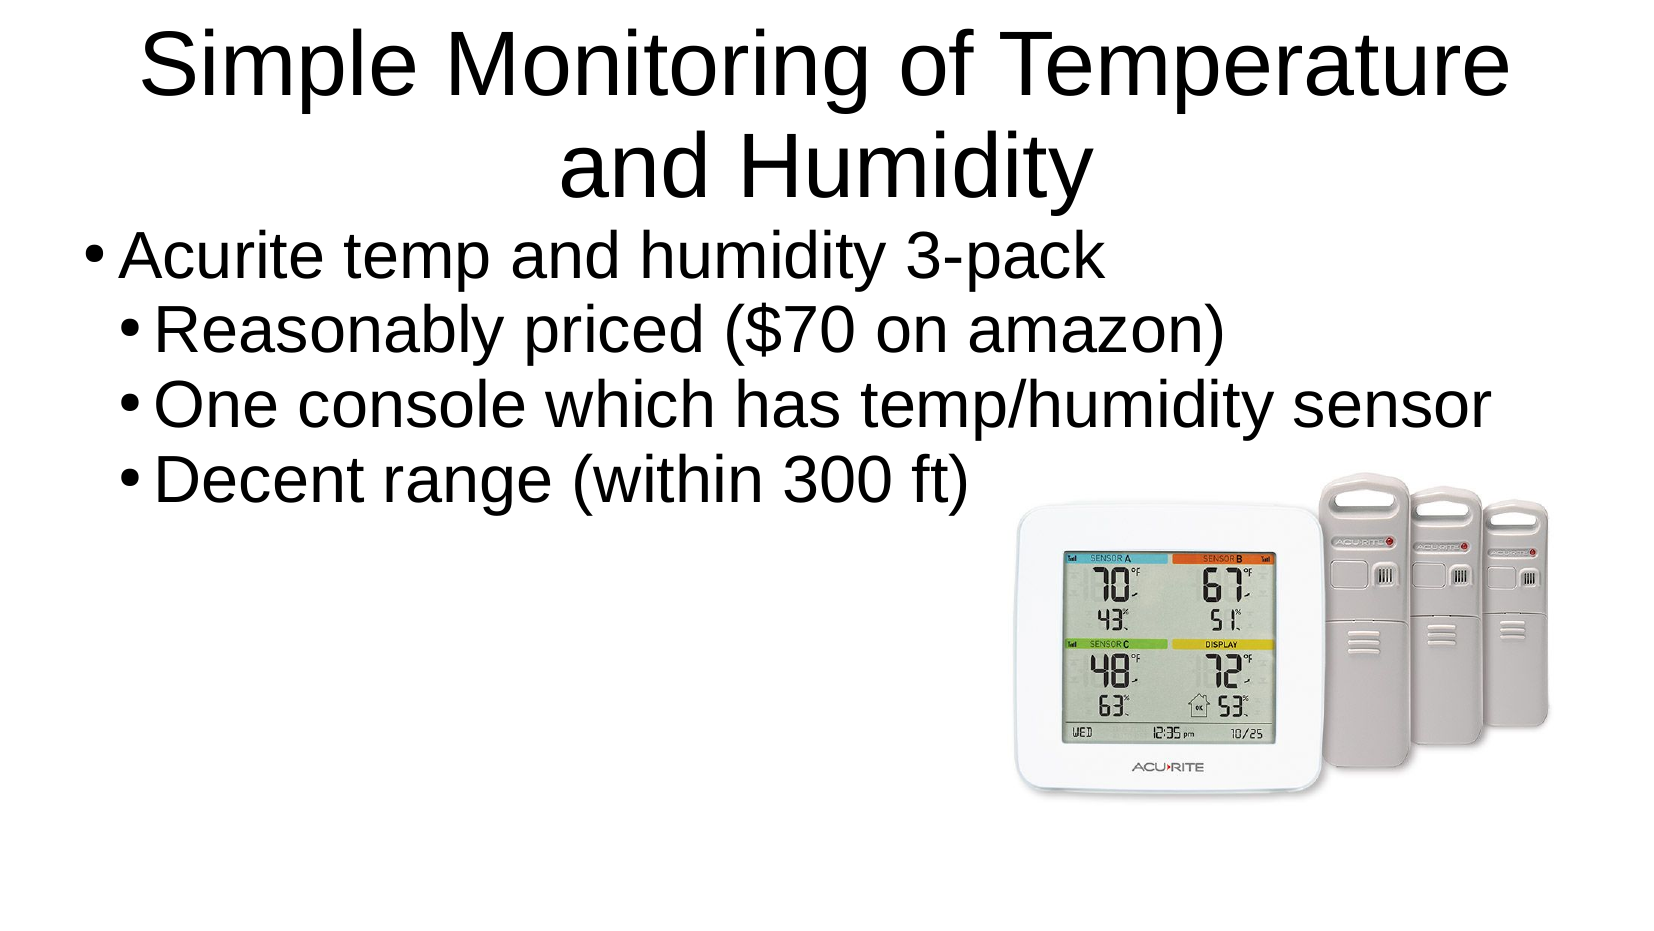

# Simple Monitoring of Temperature and Humidity
Acurite temp and humidity 3-pack
Reasonably priced ($70 on amazon)
One console which has temp/humidity sensor
Decent range (within 300 ft)